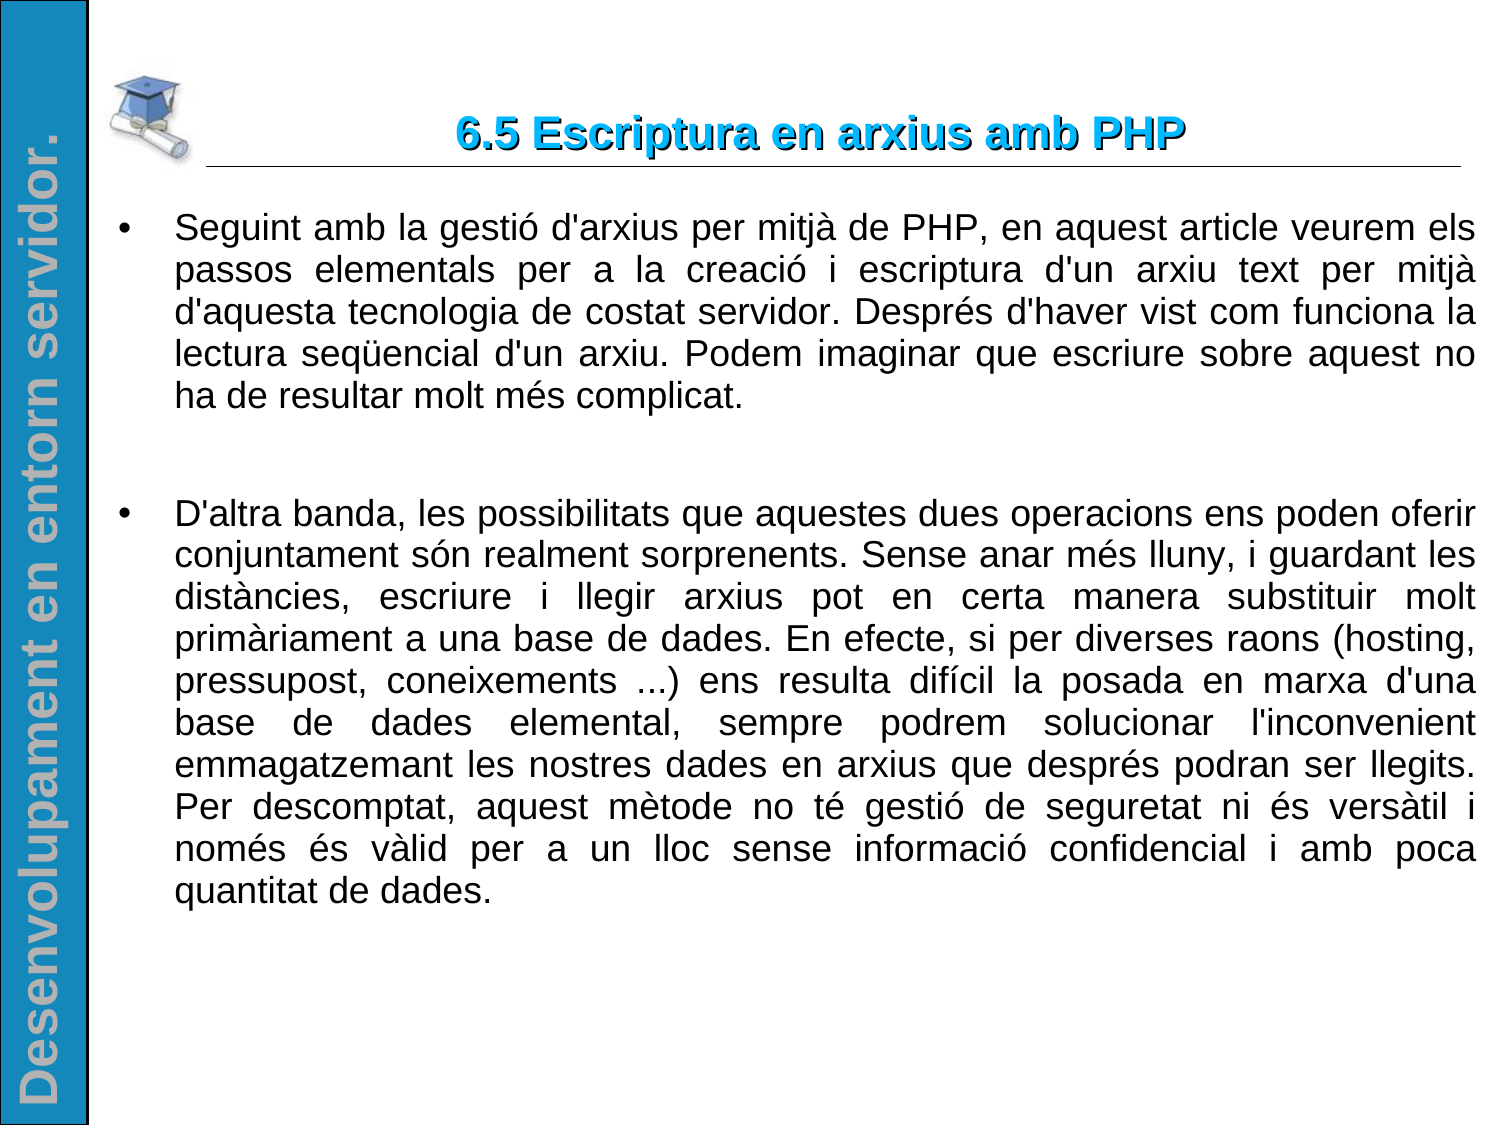

# 6.5 Escriptura en arxius amb PHP
Seguint amb la gestió d'arxius per mitjà de PHP, en aquest article veurem els passos elementals per a la creació i escriptura d'un arxiu text per mitjà d'aquesta tecnologia de costat servidor. Després d'haver vist com funciona la lectura seqüencial d'un arxiu. Podem imaginar que escriure sobre aquest no ha de resultar molt més complicat.
D'altra banda, les possibilitats que aquestes dues operacions ens poden oferir conjuntament són realment sorprenents. Sense anar més lluny, i guardant les distàncies, escriure i llegir arxius pot en certa manera substituir molt primàriament a una base de dades. En efecte, si per diverses raons (hosting, pressupost, coneixements ...) ens resulta difícil la posada en marxa d'una base de dades elemental, sempre podrem solucionar l'inconvenient emmagatzemant les nostres dades en arxius que després podran ser llegits. Per descomptat, aquest mètode no té gestió de seguretat ni és versàtil i només és vàlid per a un lloc sense informació confidencial i amb poca quantitat de dades.